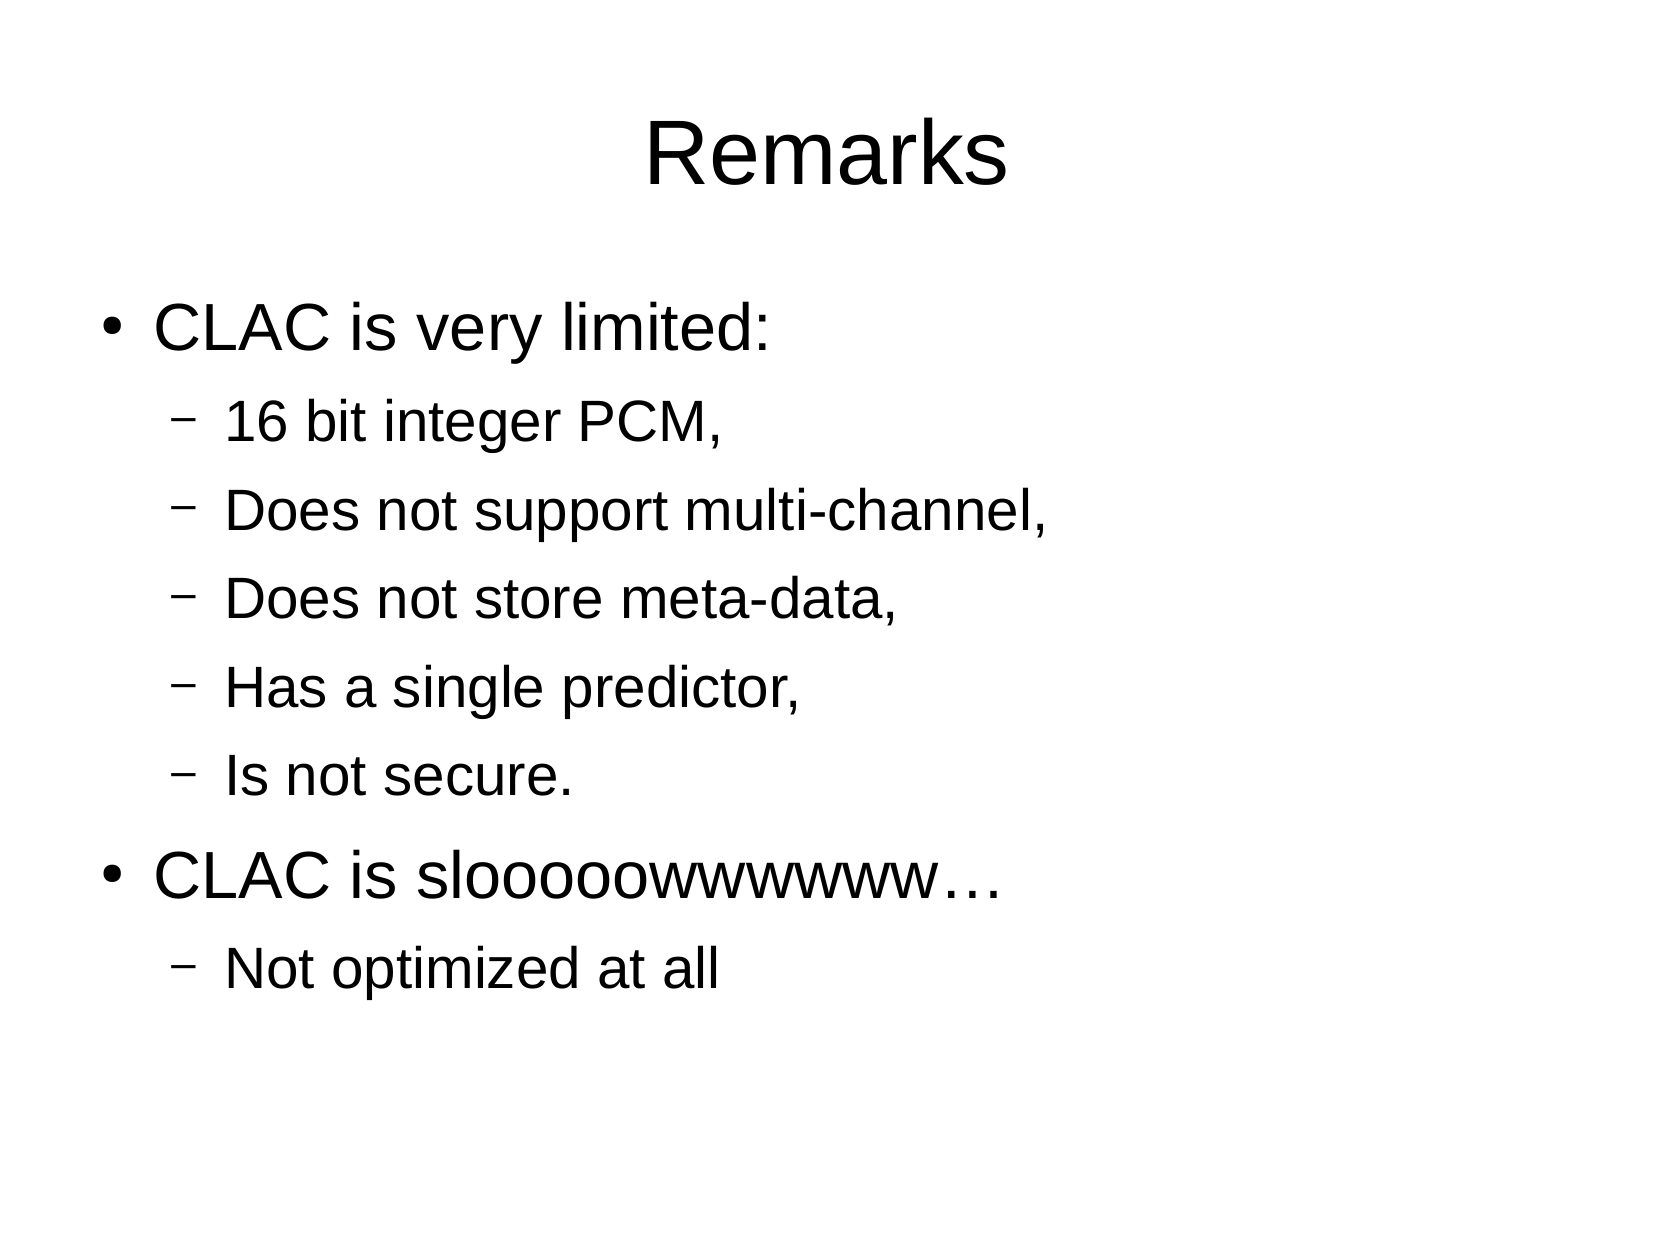

# Remarks
CLAC is very limited:
16 bit integer PCM,
Does not support multi-channel,
Does not store meta-data,
Has a single predictor,
Is not secure.
CLAC is slooooowwwwww…
Not optimized at all